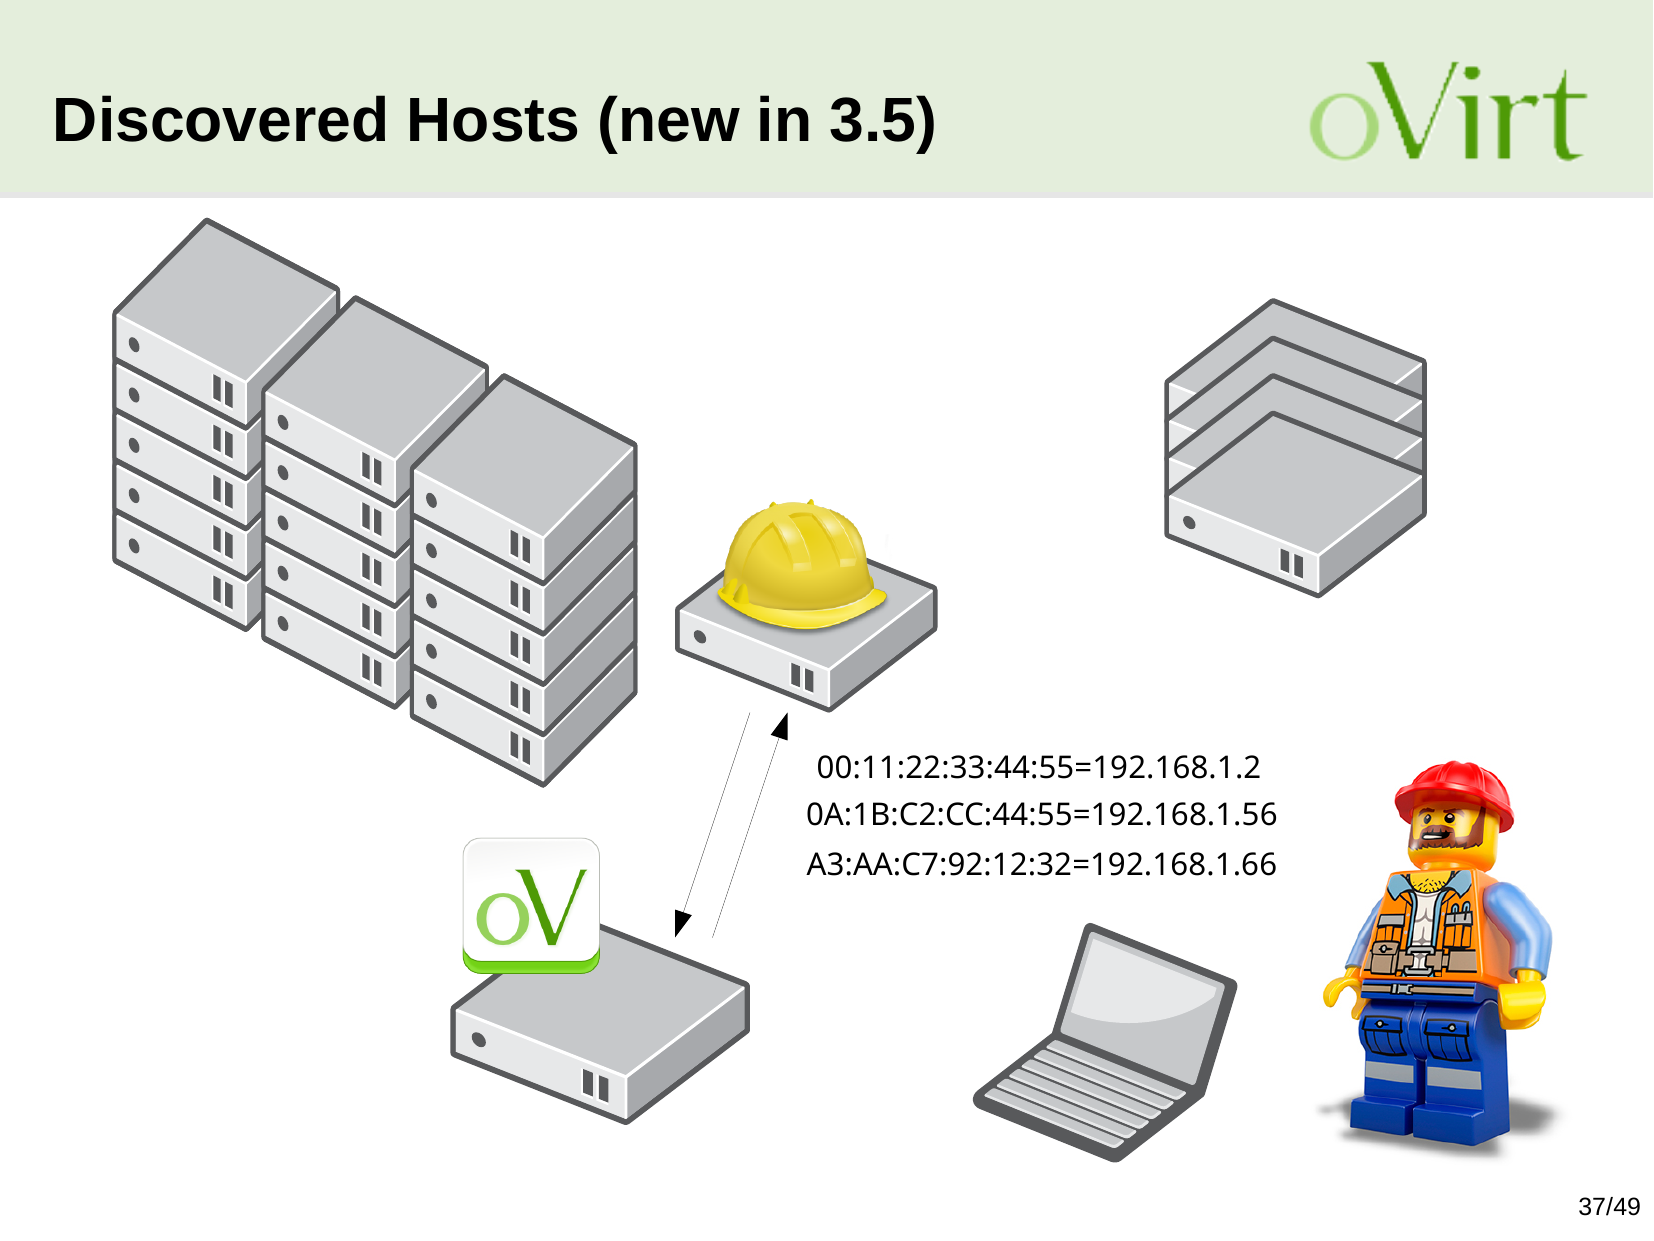

# Discovered Hosts (new in 3.5)
00:11:22:33:44:55=192.168.1.2
0A:1B:C2:CC:44:55=192.168.1.56
A3:AA:C7:92:12:32=192.168.1.66